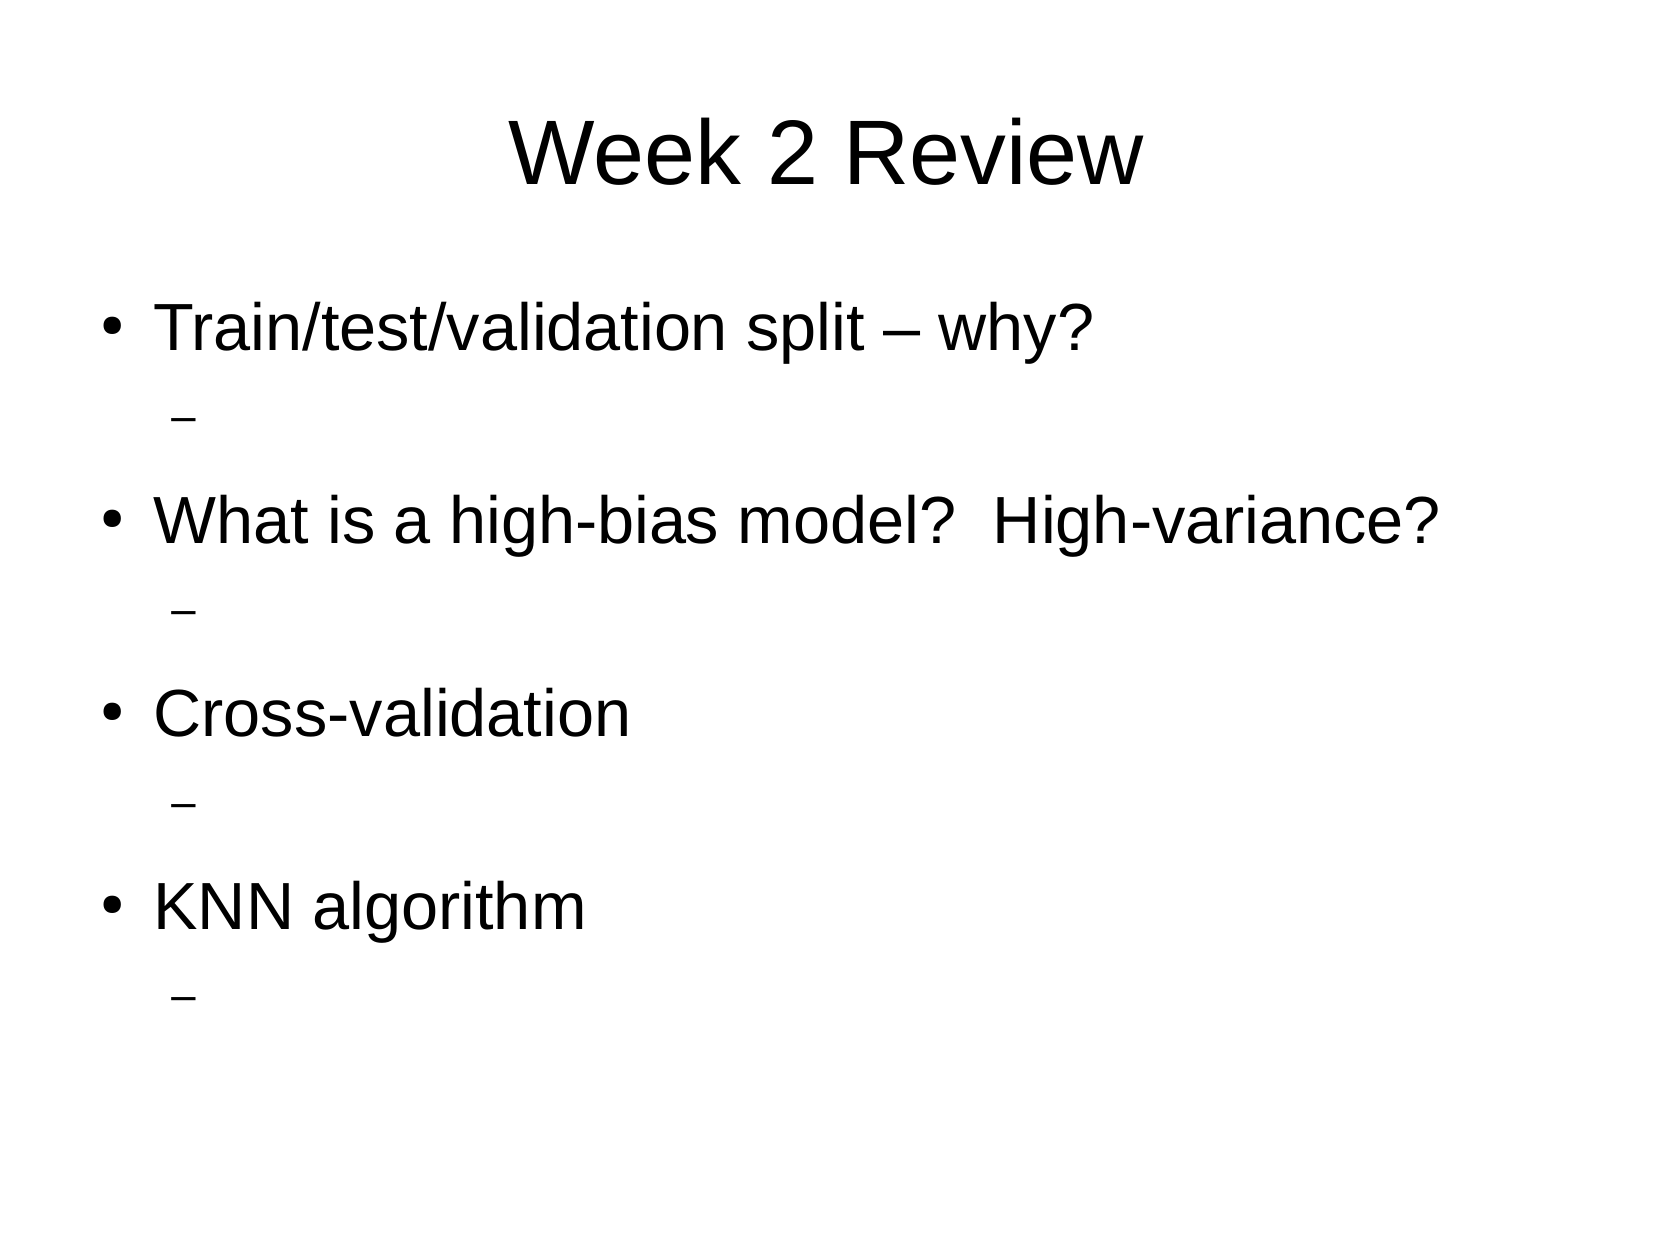

# Week 2 Review
Train/test/validation split – why?
What is a high-bias model? High-variance?
Cross-validation
KNN algorithm